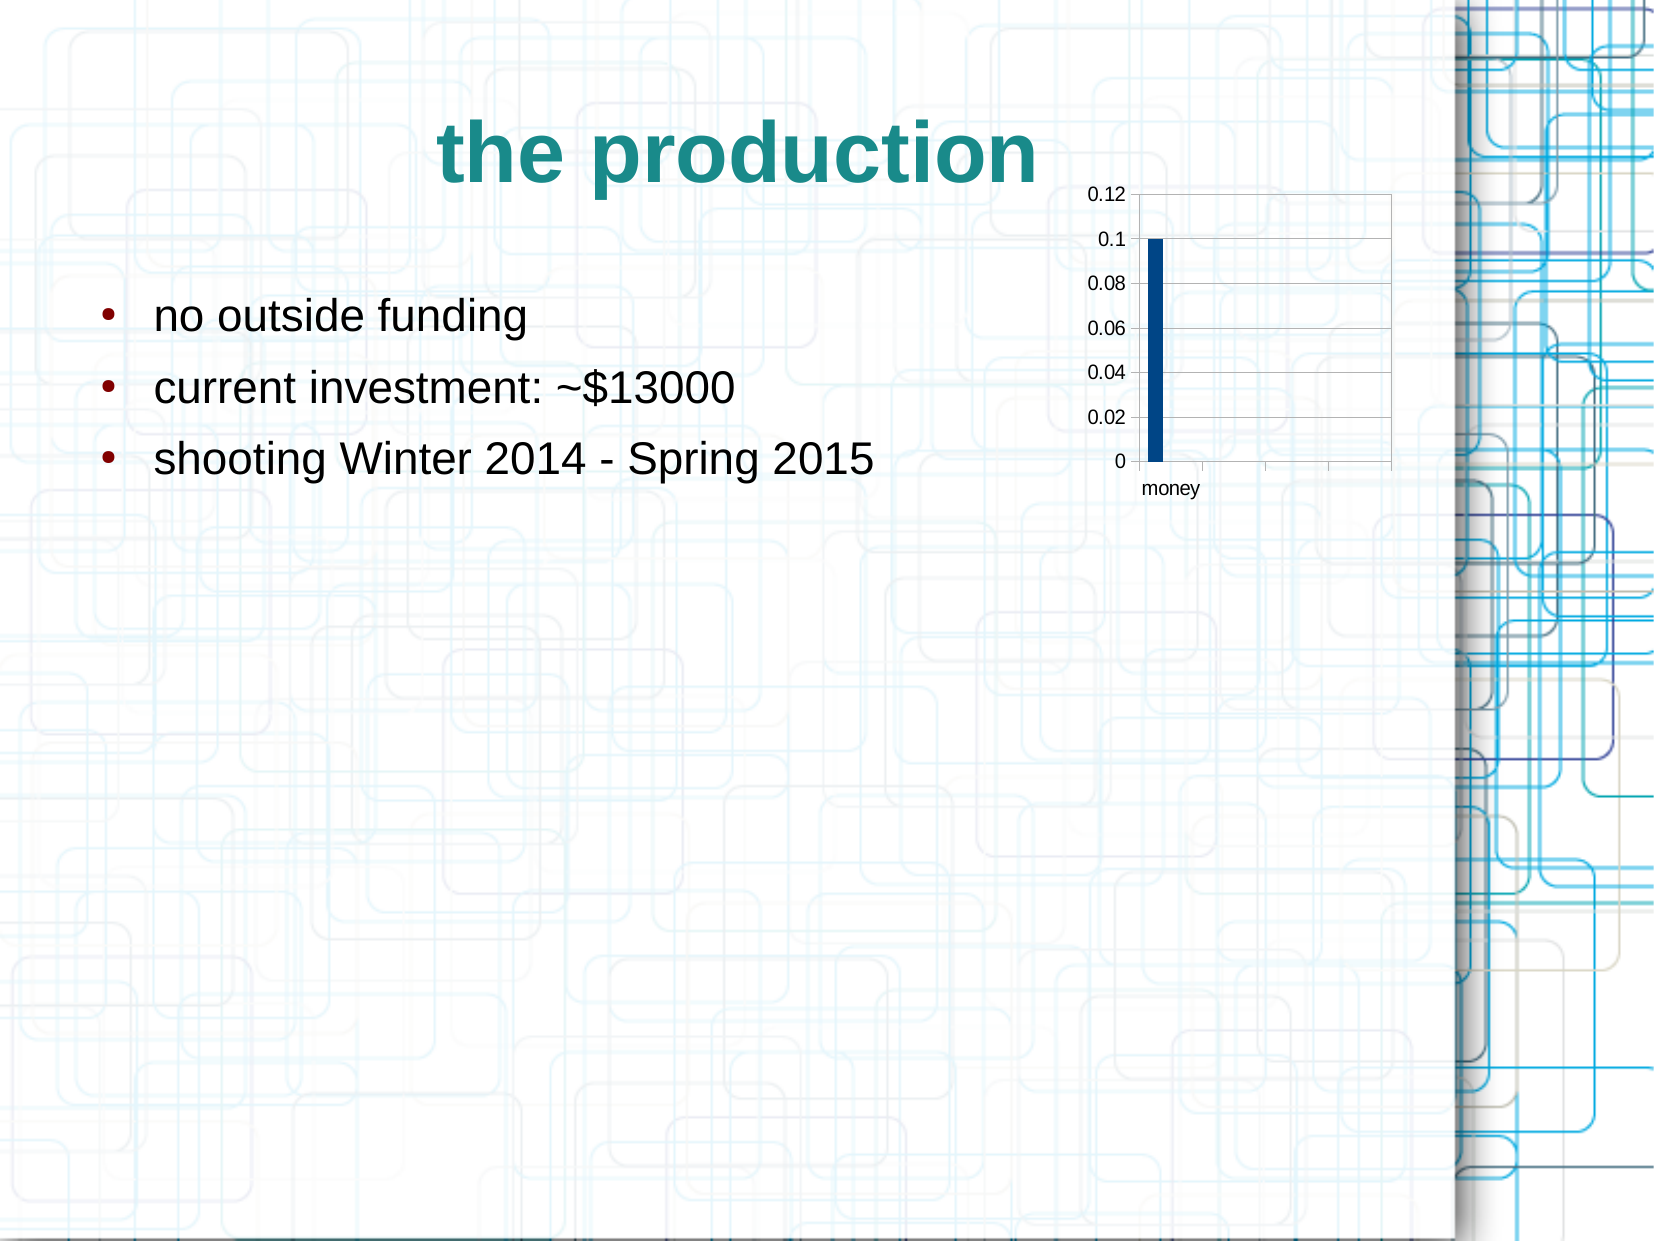

# the production
### Chart
| Category | Column 1 | Column 2 | Column 3 |
|---|---|---|---|
| money | 0.1 | None | None |
| None | None | None | None |
| None | None | None | None |
| None | None | None | None |no outside funding
current investment: ~$13000
shooting Winter 2014 - Spring 2015